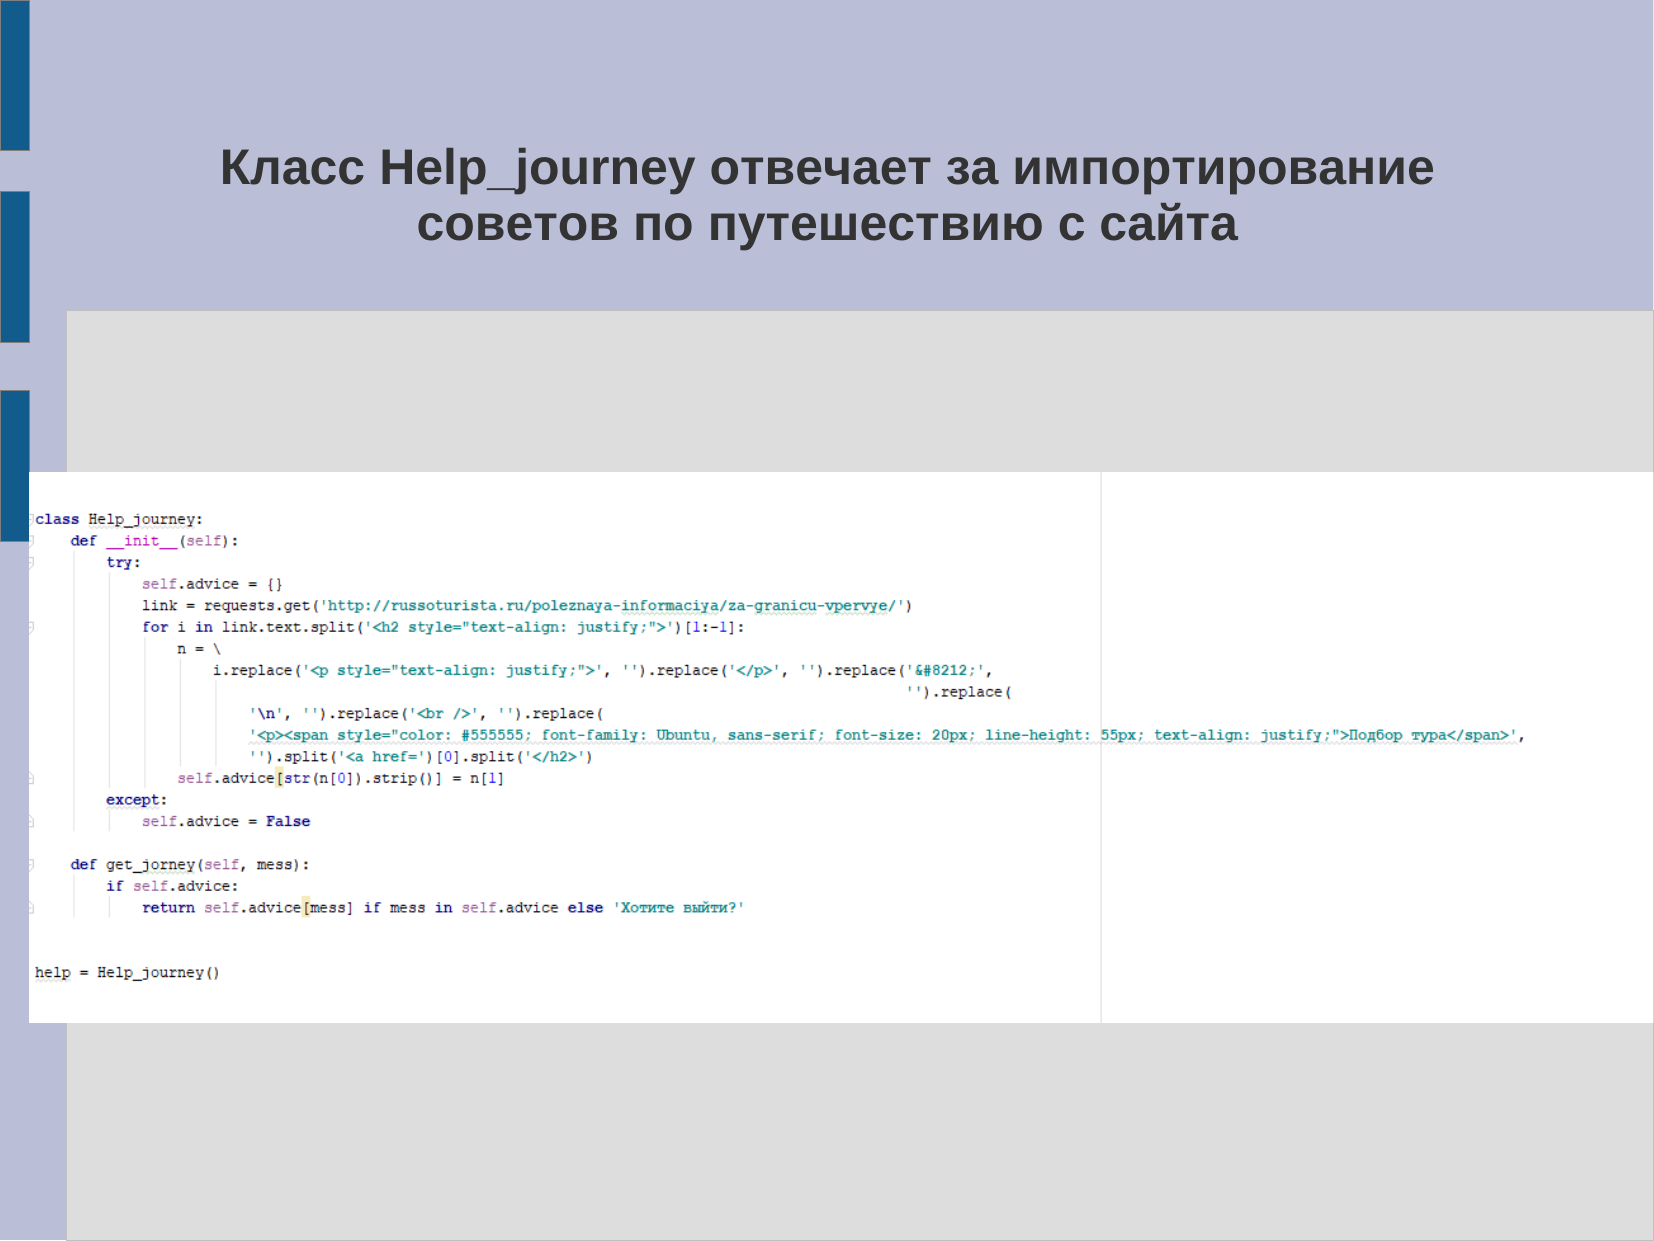

# Класс Help_journey отвечает за импортирование советов по путешествию с сайта